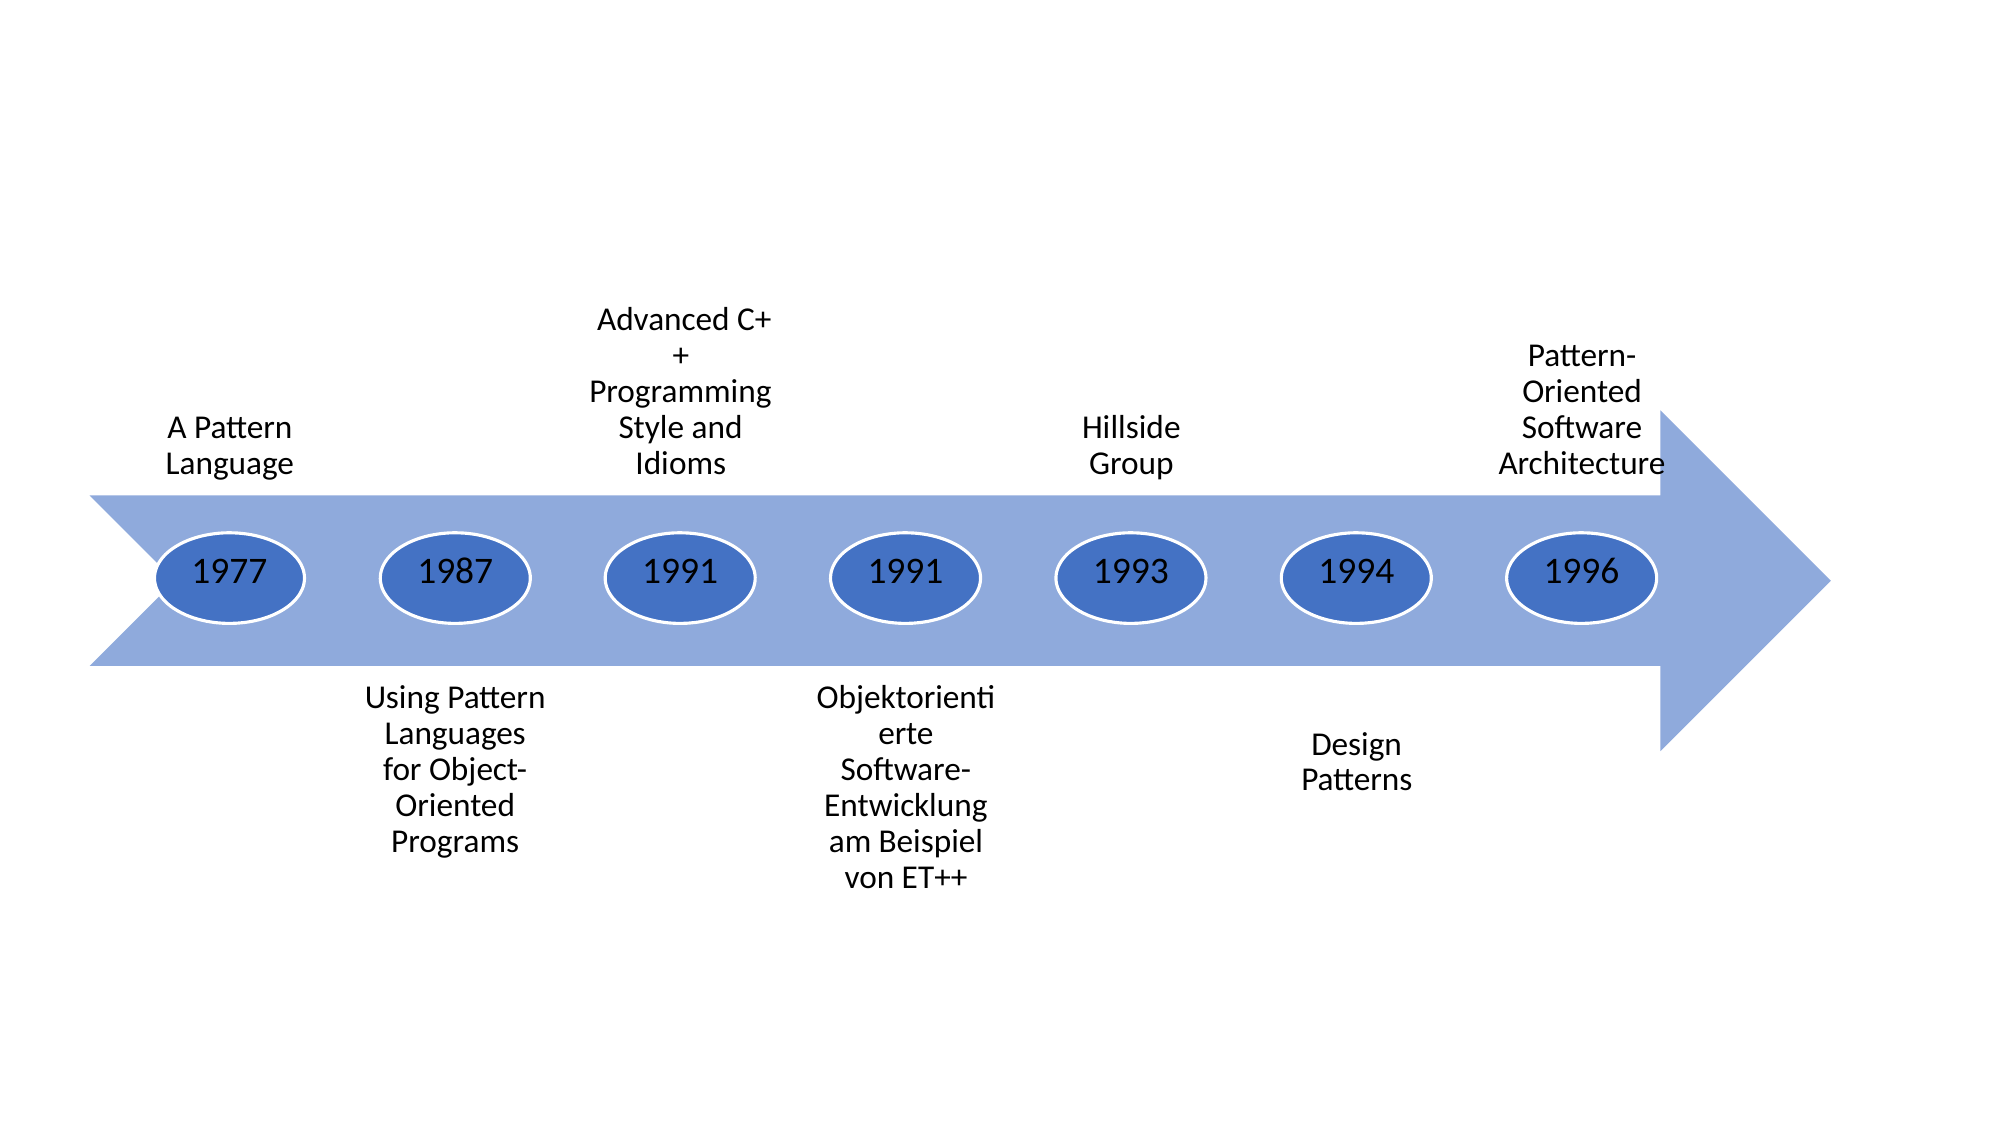

A Pattern Language
 Advanced C++ Programming Style and Idioms
Hillside Group
Pattern-Oriented Software Architecture
1977
1987
1991
1991
1993
1994
1996
Using Pattern Languages for Object-Oriented Programs
Objektorientierte Software-Entwicklung am Beispiel von ET++
Design Patterns